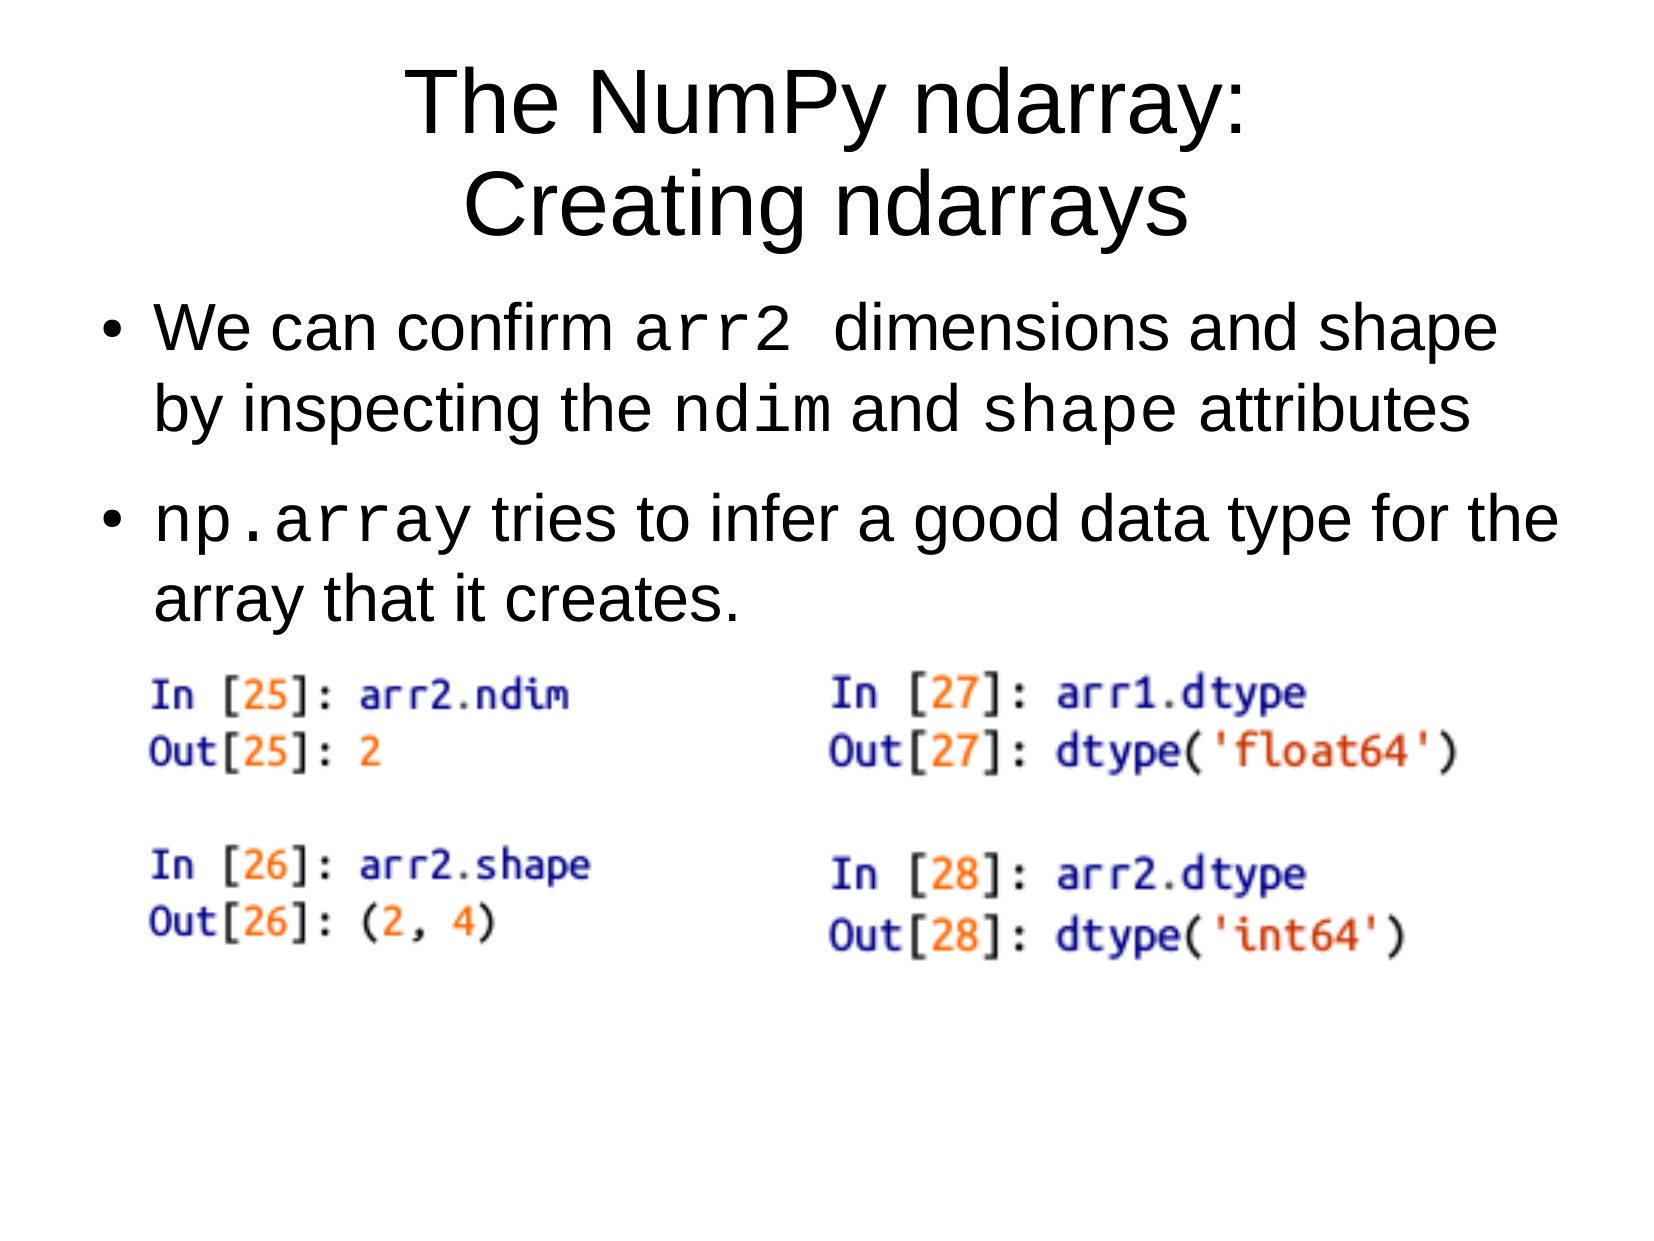

# The NumPy ndarray: Creating ndarrays
We can confirm arr2 dimensions and shape by inspecting the ndim and shape attributes
np.array tries to infer a good data type for the array that it creates.